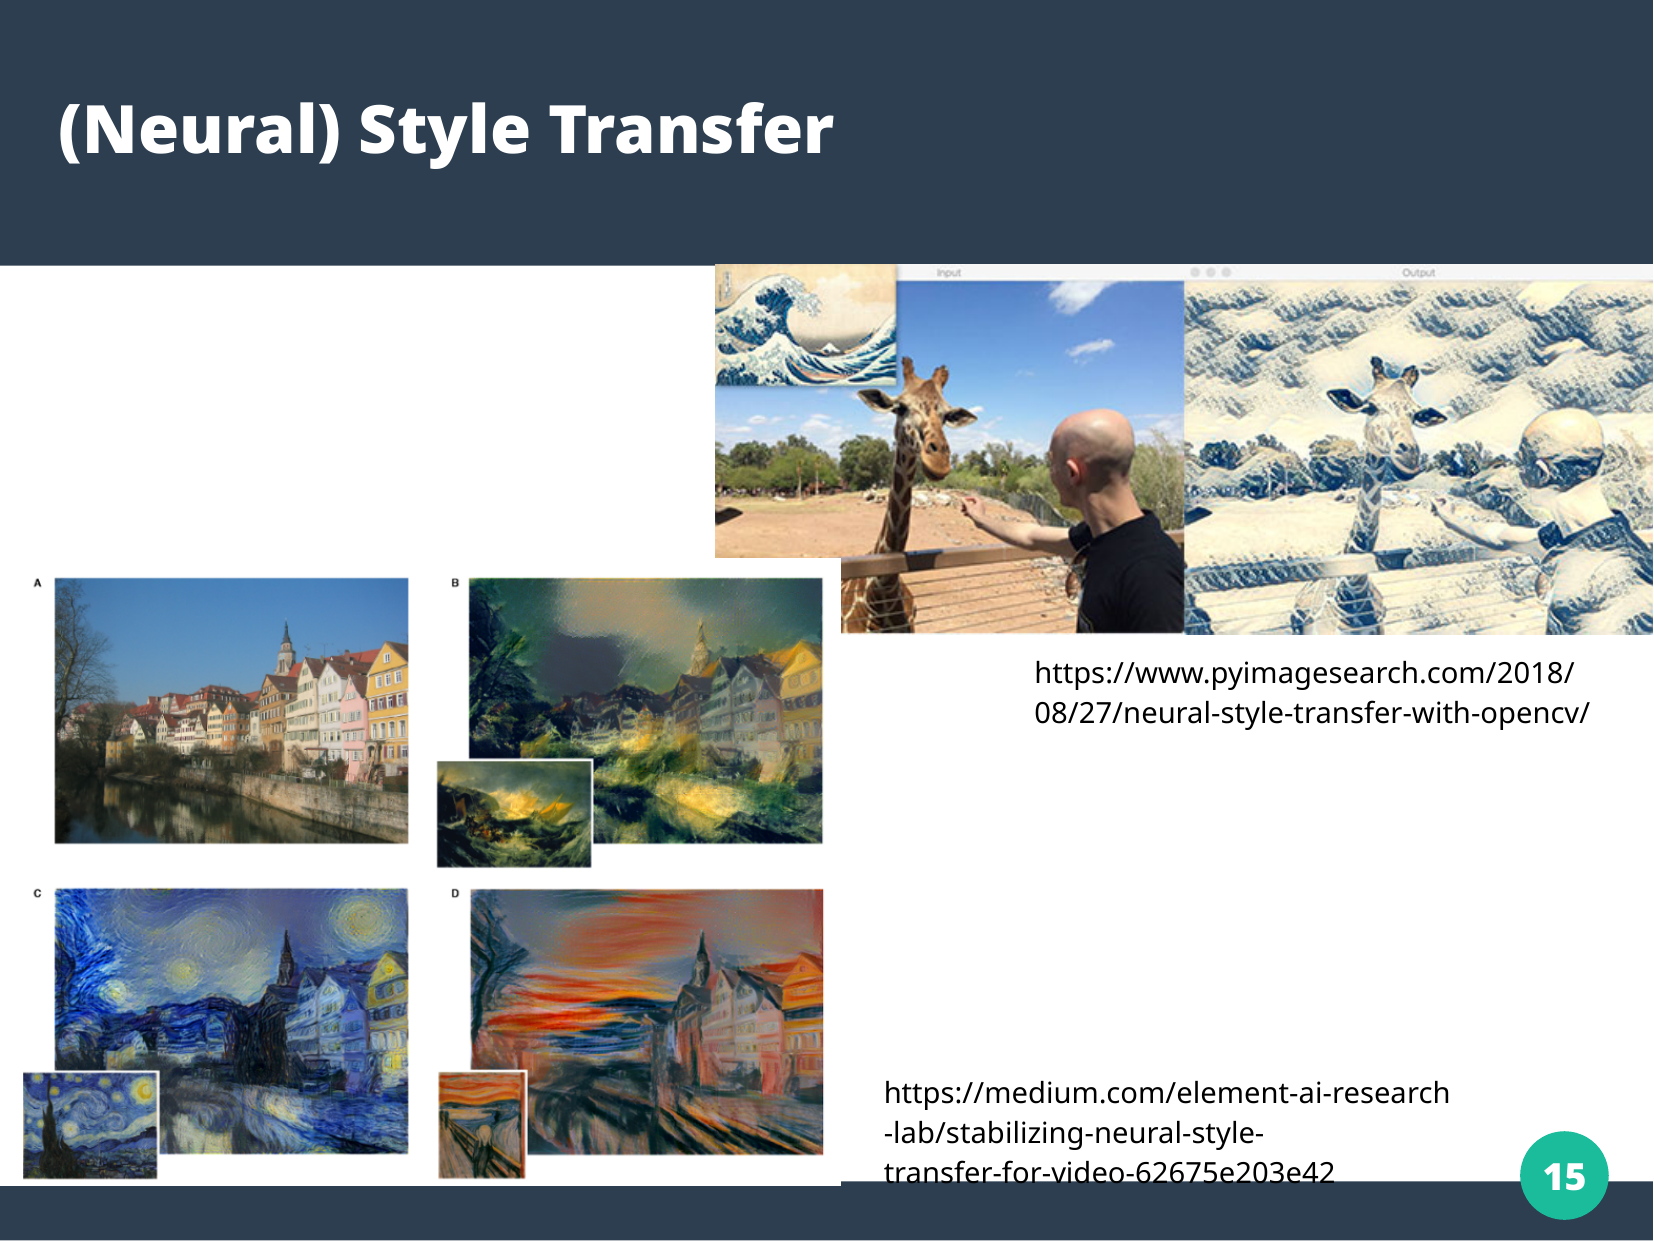

# (Neural) Style Transfer
https://www.pyimagesearch.com/2018/
08/27/neural-style-transfer-with-opencv/
https://medium.com/element-ai-research
-lab/stabilizing-neural-style-
transfer-for-video-62675e203e42
15